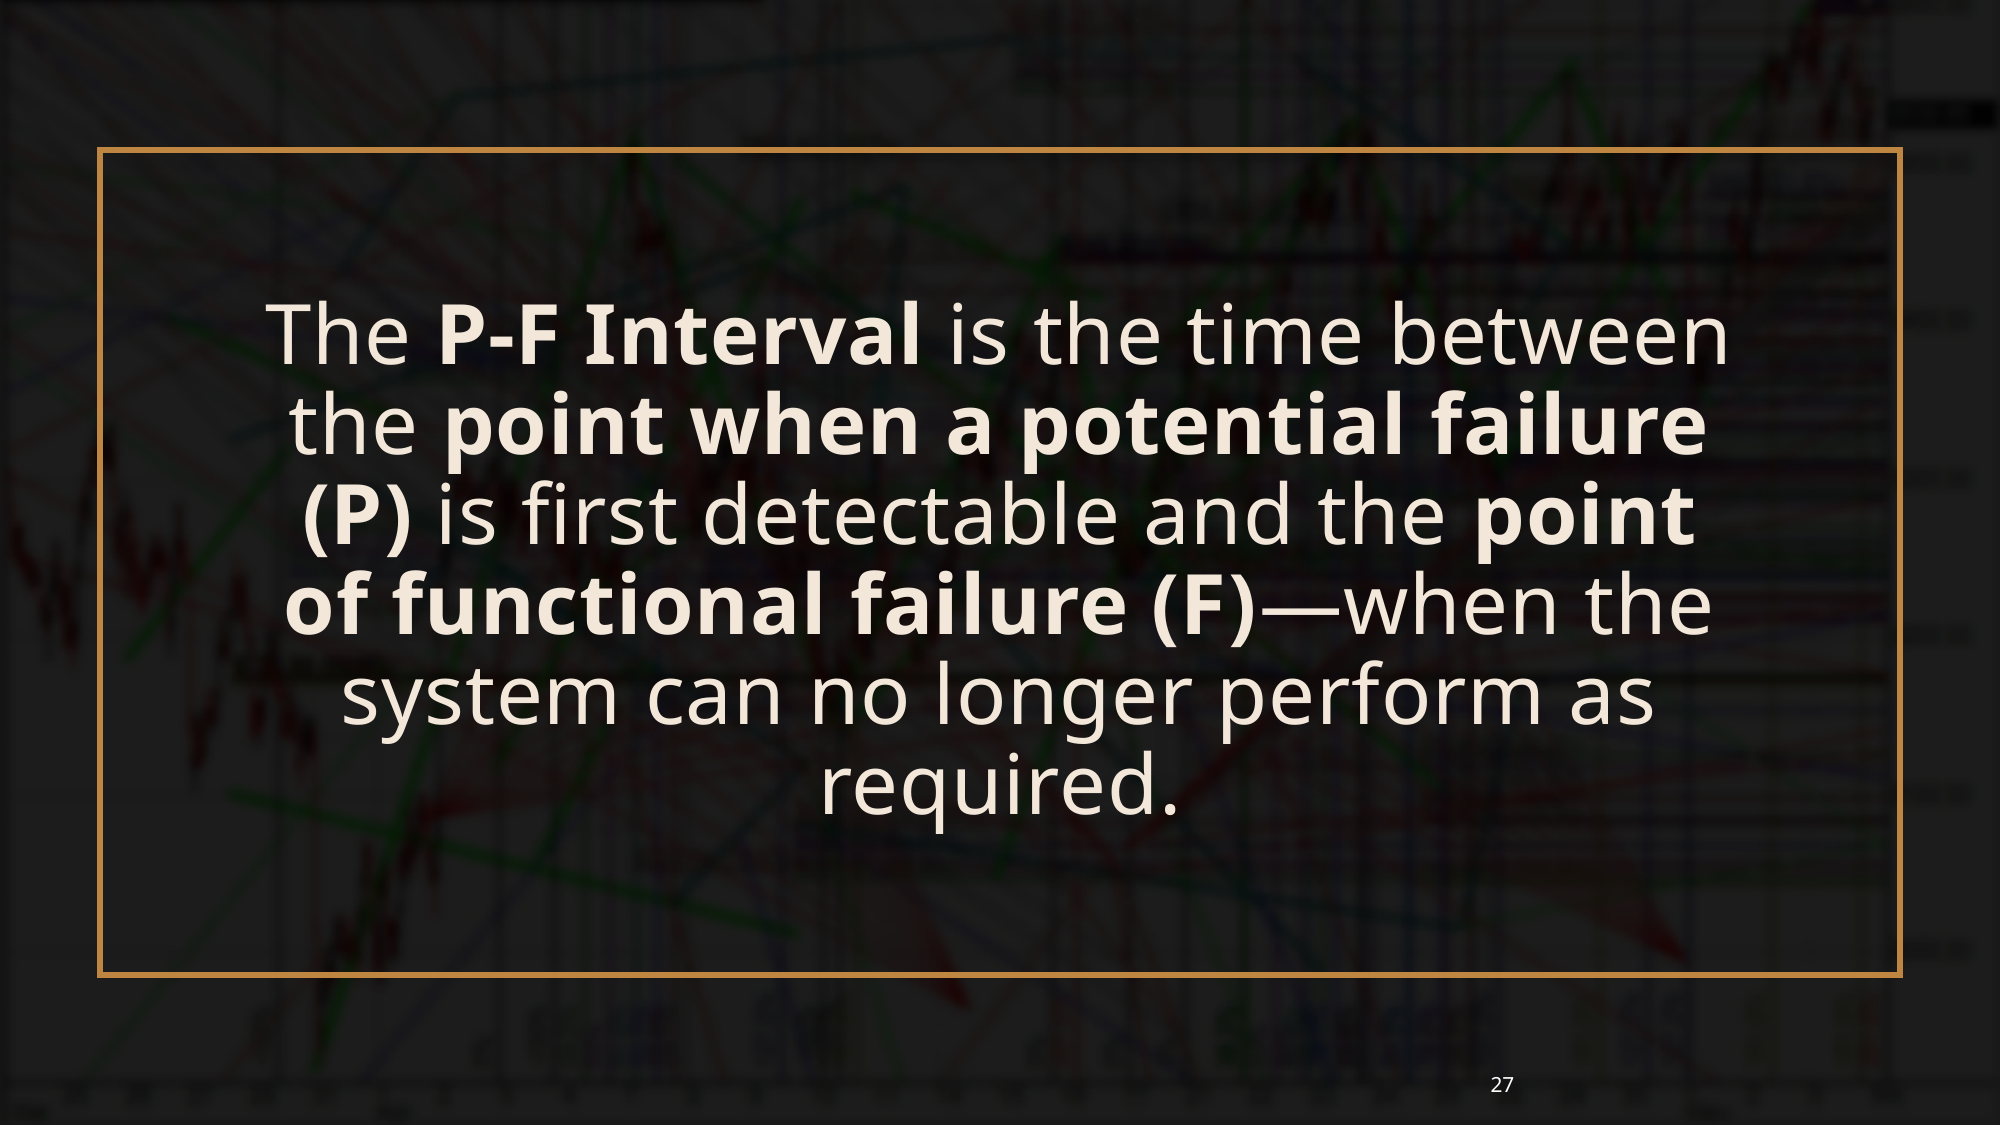

# The P-F Interval is the time between the point when a potential failure (P) is first detectable and the point of functional failure (F)—when the system can no longer perform as required.